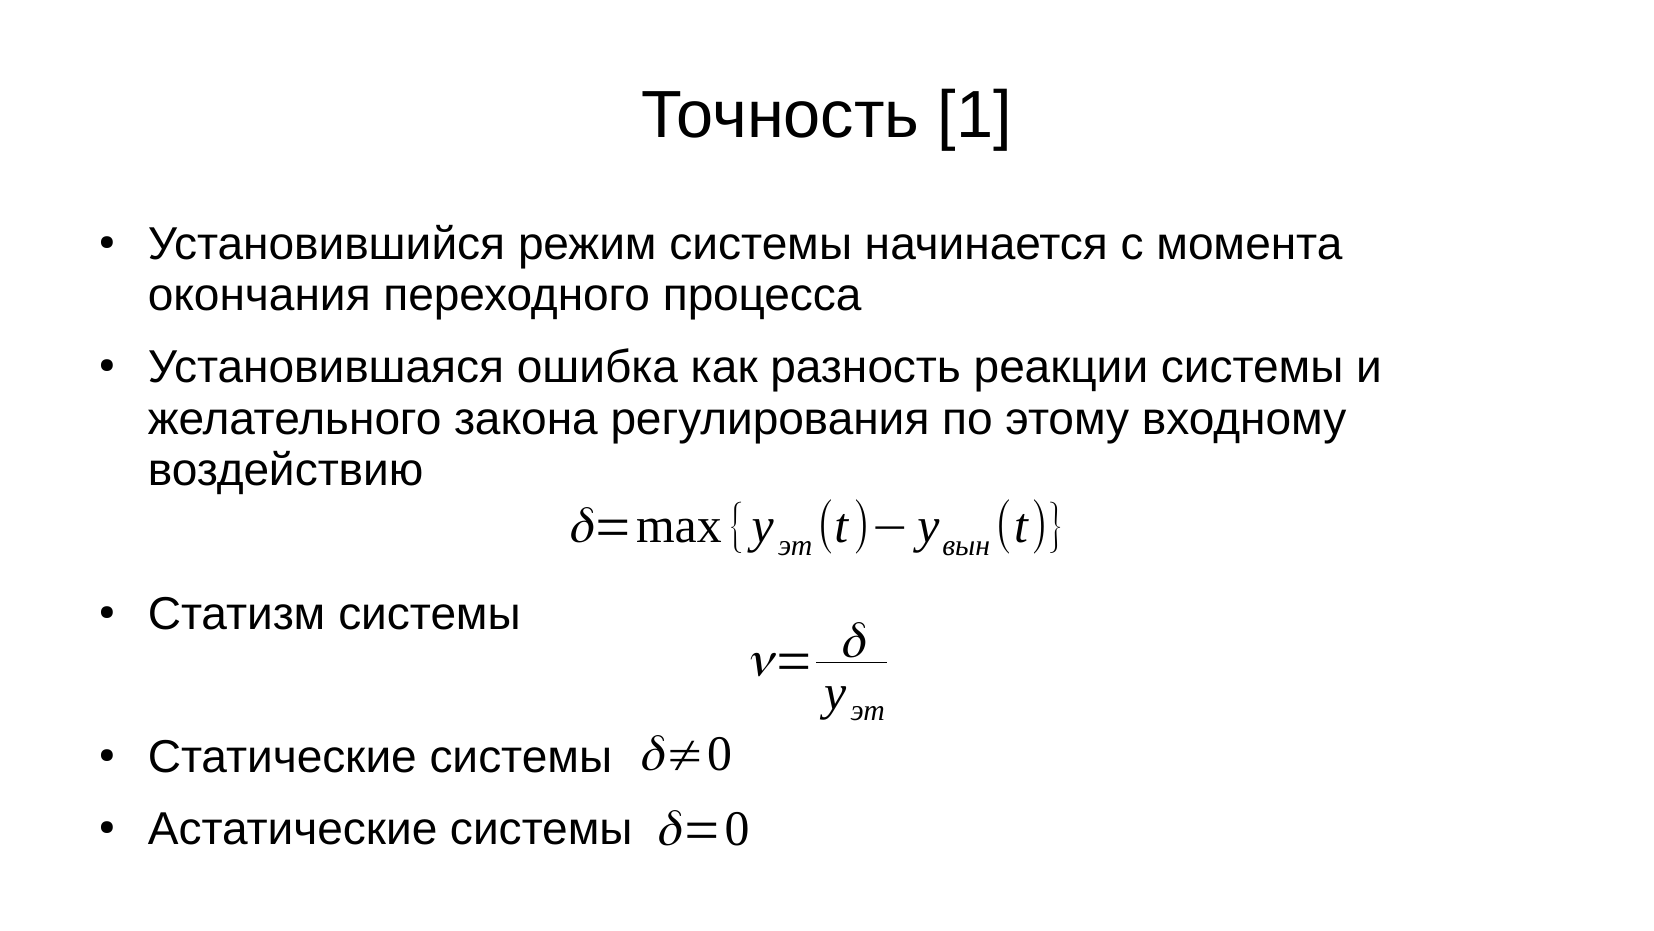

# Точность [1]
Установившийся режим системы начинается с момента окончания переходного процесса
Установившаяся ошибка как разность реакции системы и желательного закона регулирования по этому входному воздействию
Статизм системы
Статические системы
Астатические системы